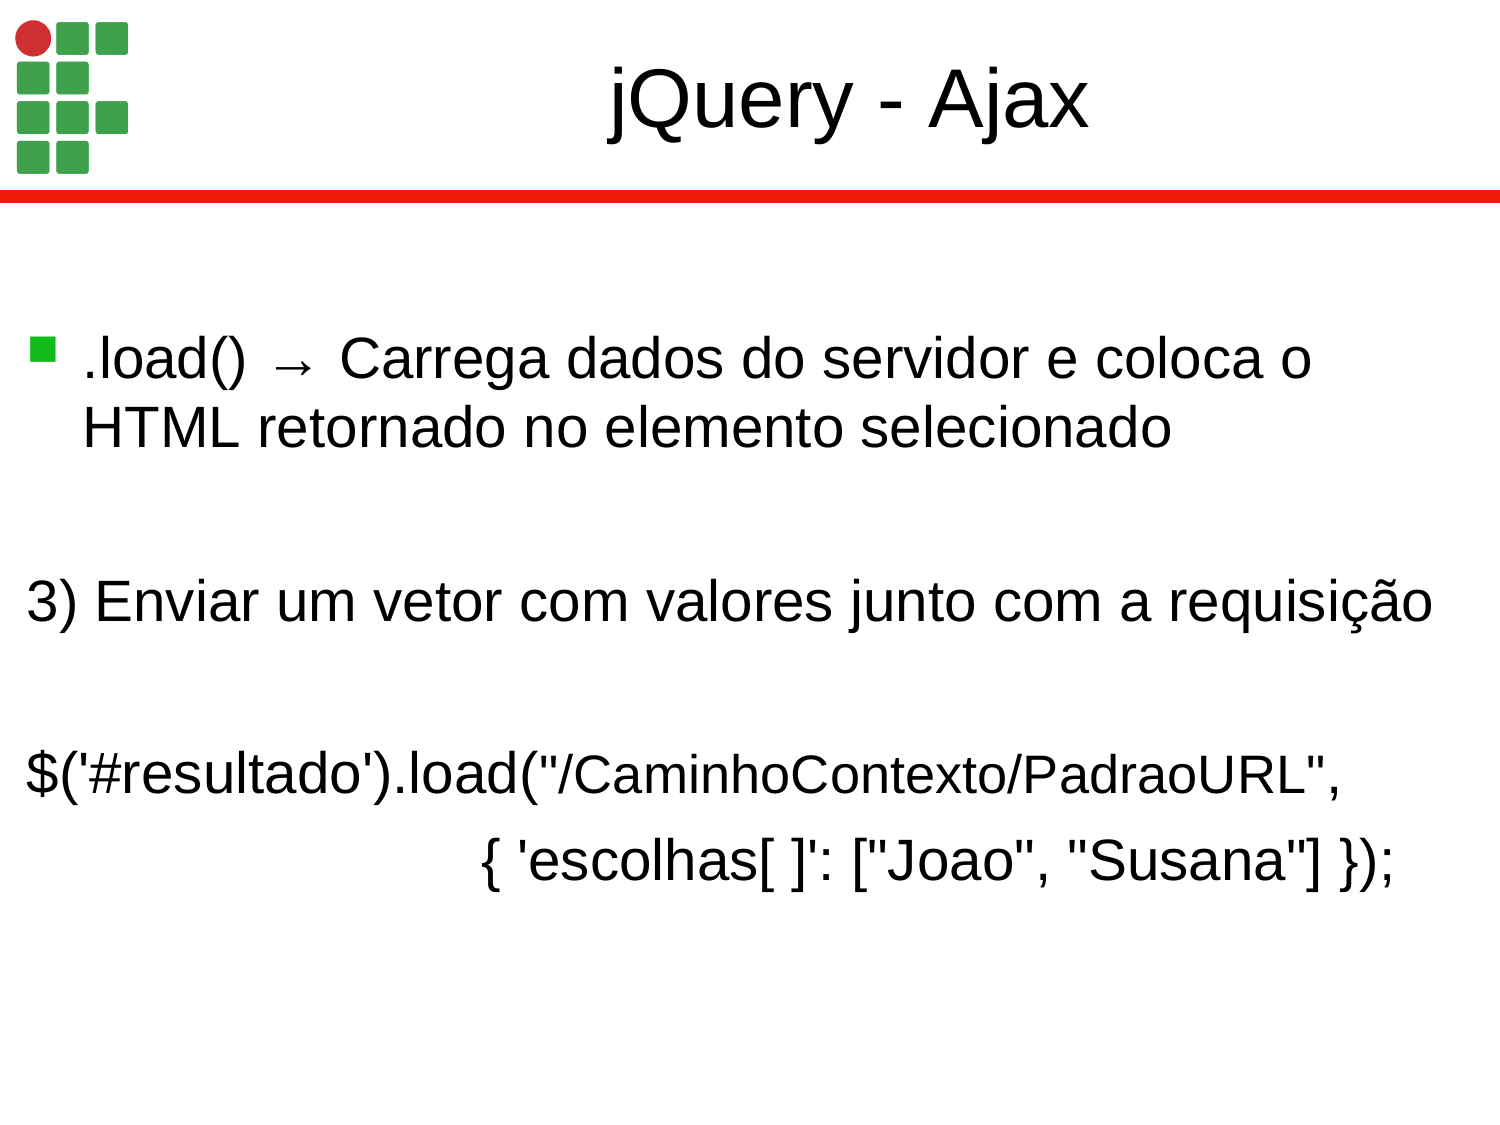

# jQuery - Ajax
.load() → Carrega dados do servidor e coloca o HTML retornado no elemento selecionado
3) Enviar um vetor com valores junto com a requisição
$('#resultado').load("/CaminhoContexto/PadraoURL",
 { 'escolhas[ ]': ["Joao", "Susana"] });